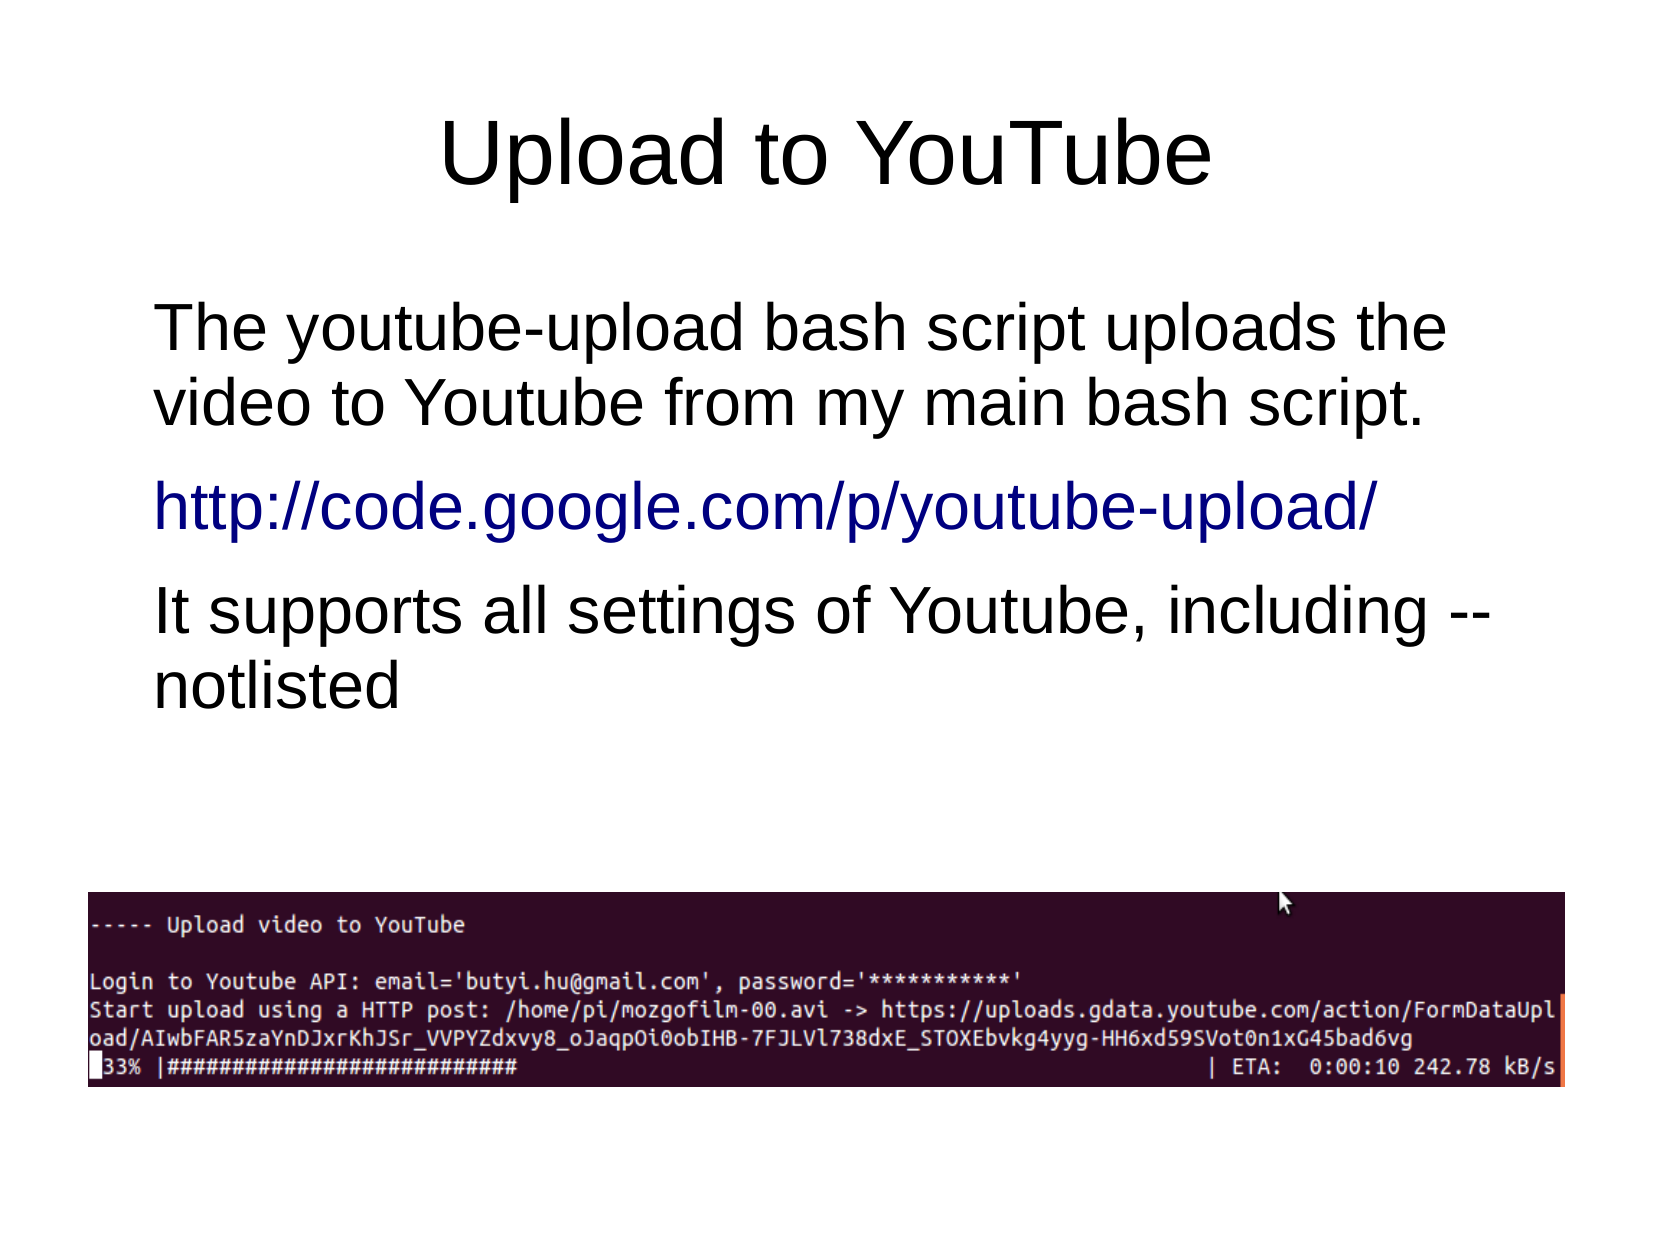

# Upload to YouTube
The youtube-upload bash script uploads the video to Youtube from my main bash script.
http://code.google.com/p/youtube-upload/
It supports all settings of Youtube, including --notlisted